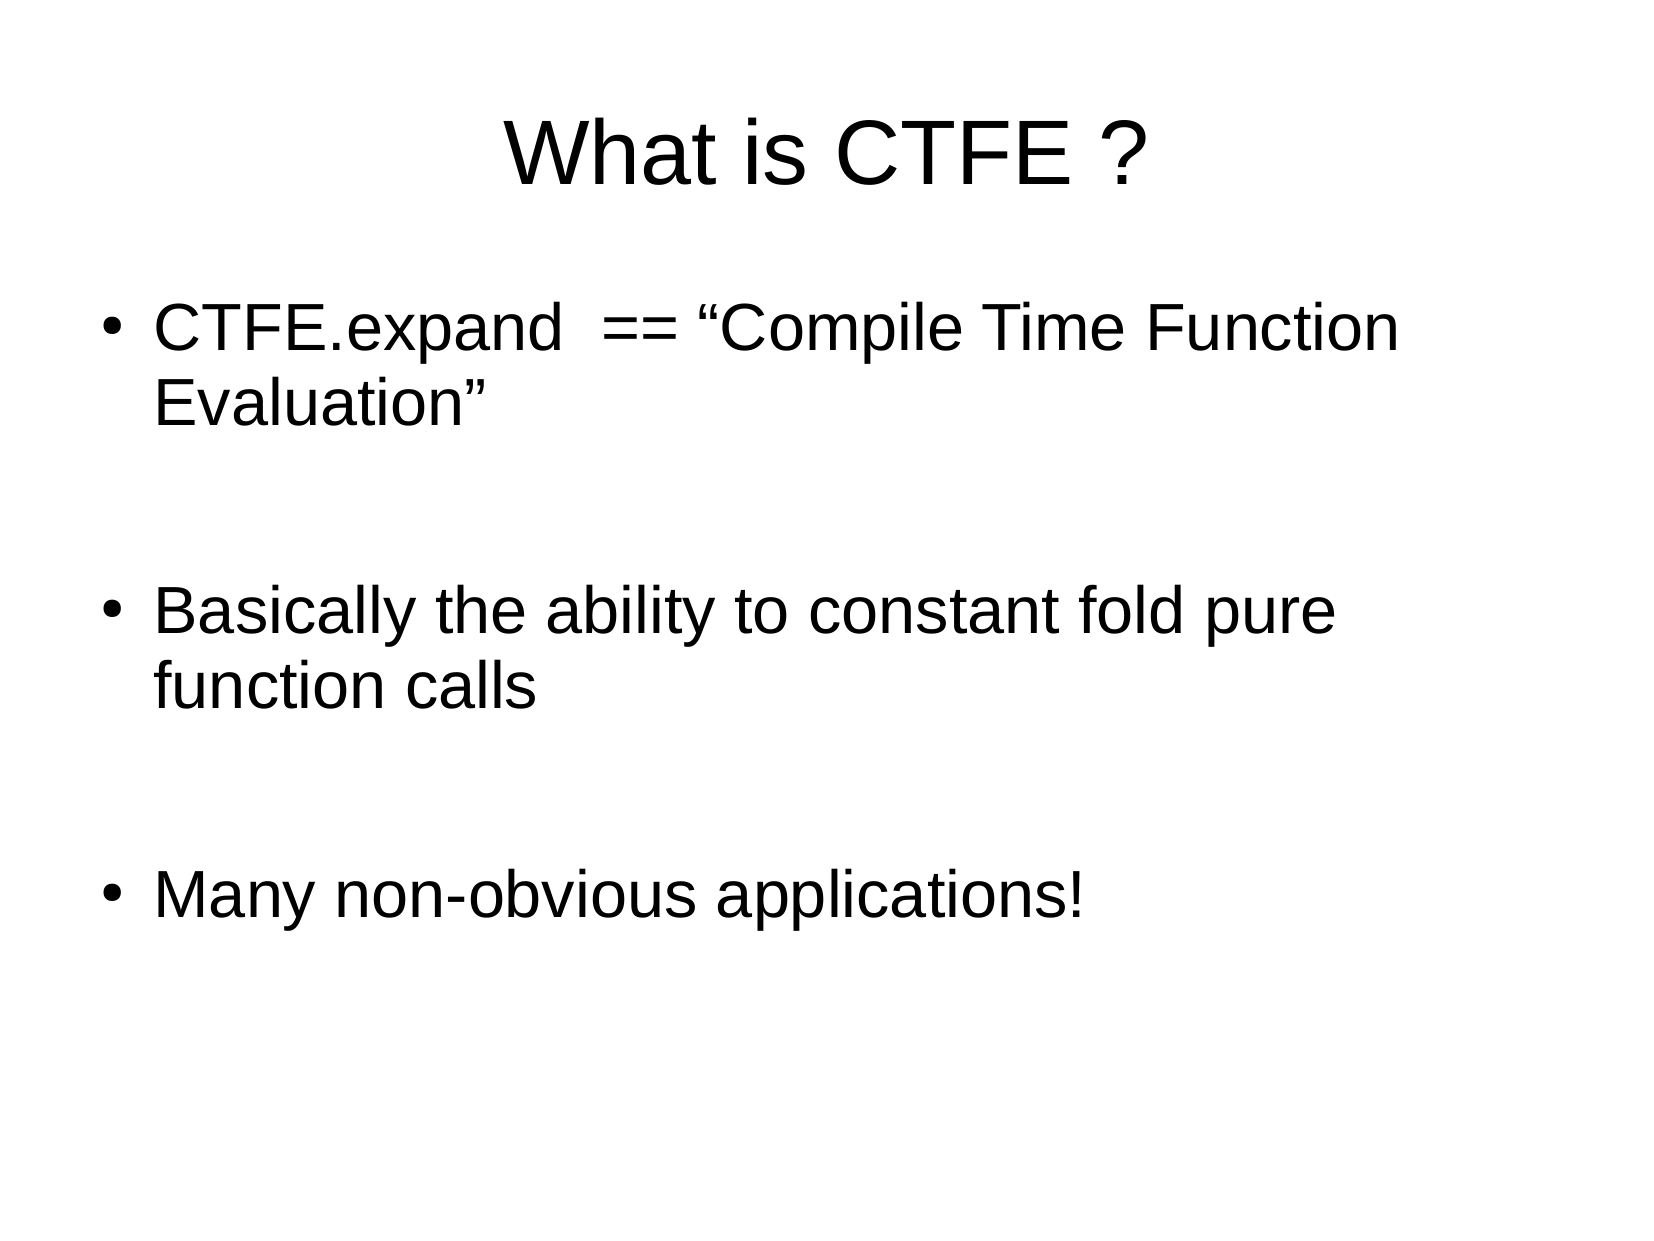

# What is CTFE ?
CTFE.expand == “Compile Time Function Evaluation”
Basically the ability to constant fold pure function calls
Many non-obvious applications!